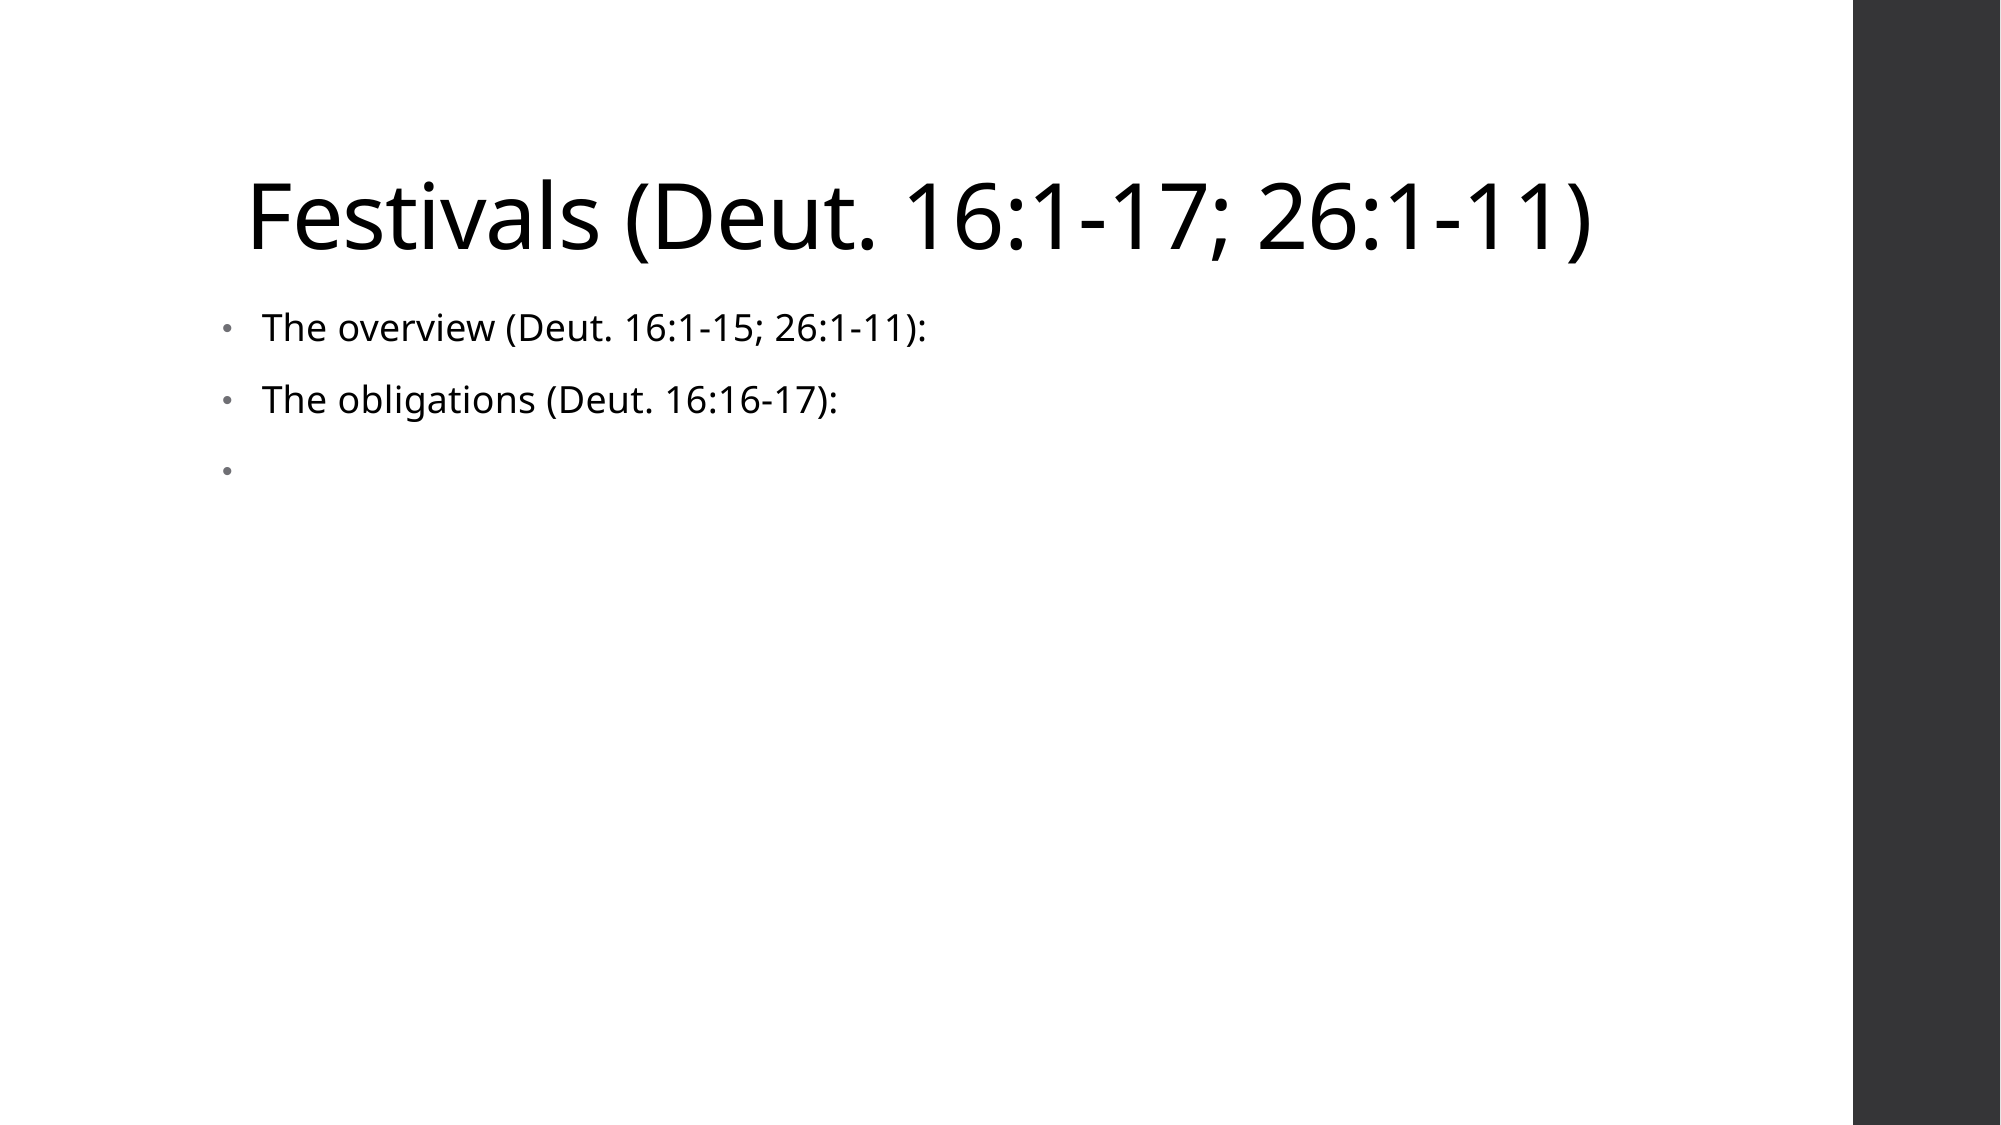

# Festivals (Deut. 16:1-17; 26:1-11)
 The overview (Deut. 16:1-15; 26:1-11):
 The obligations (Deut. 16:16-17):